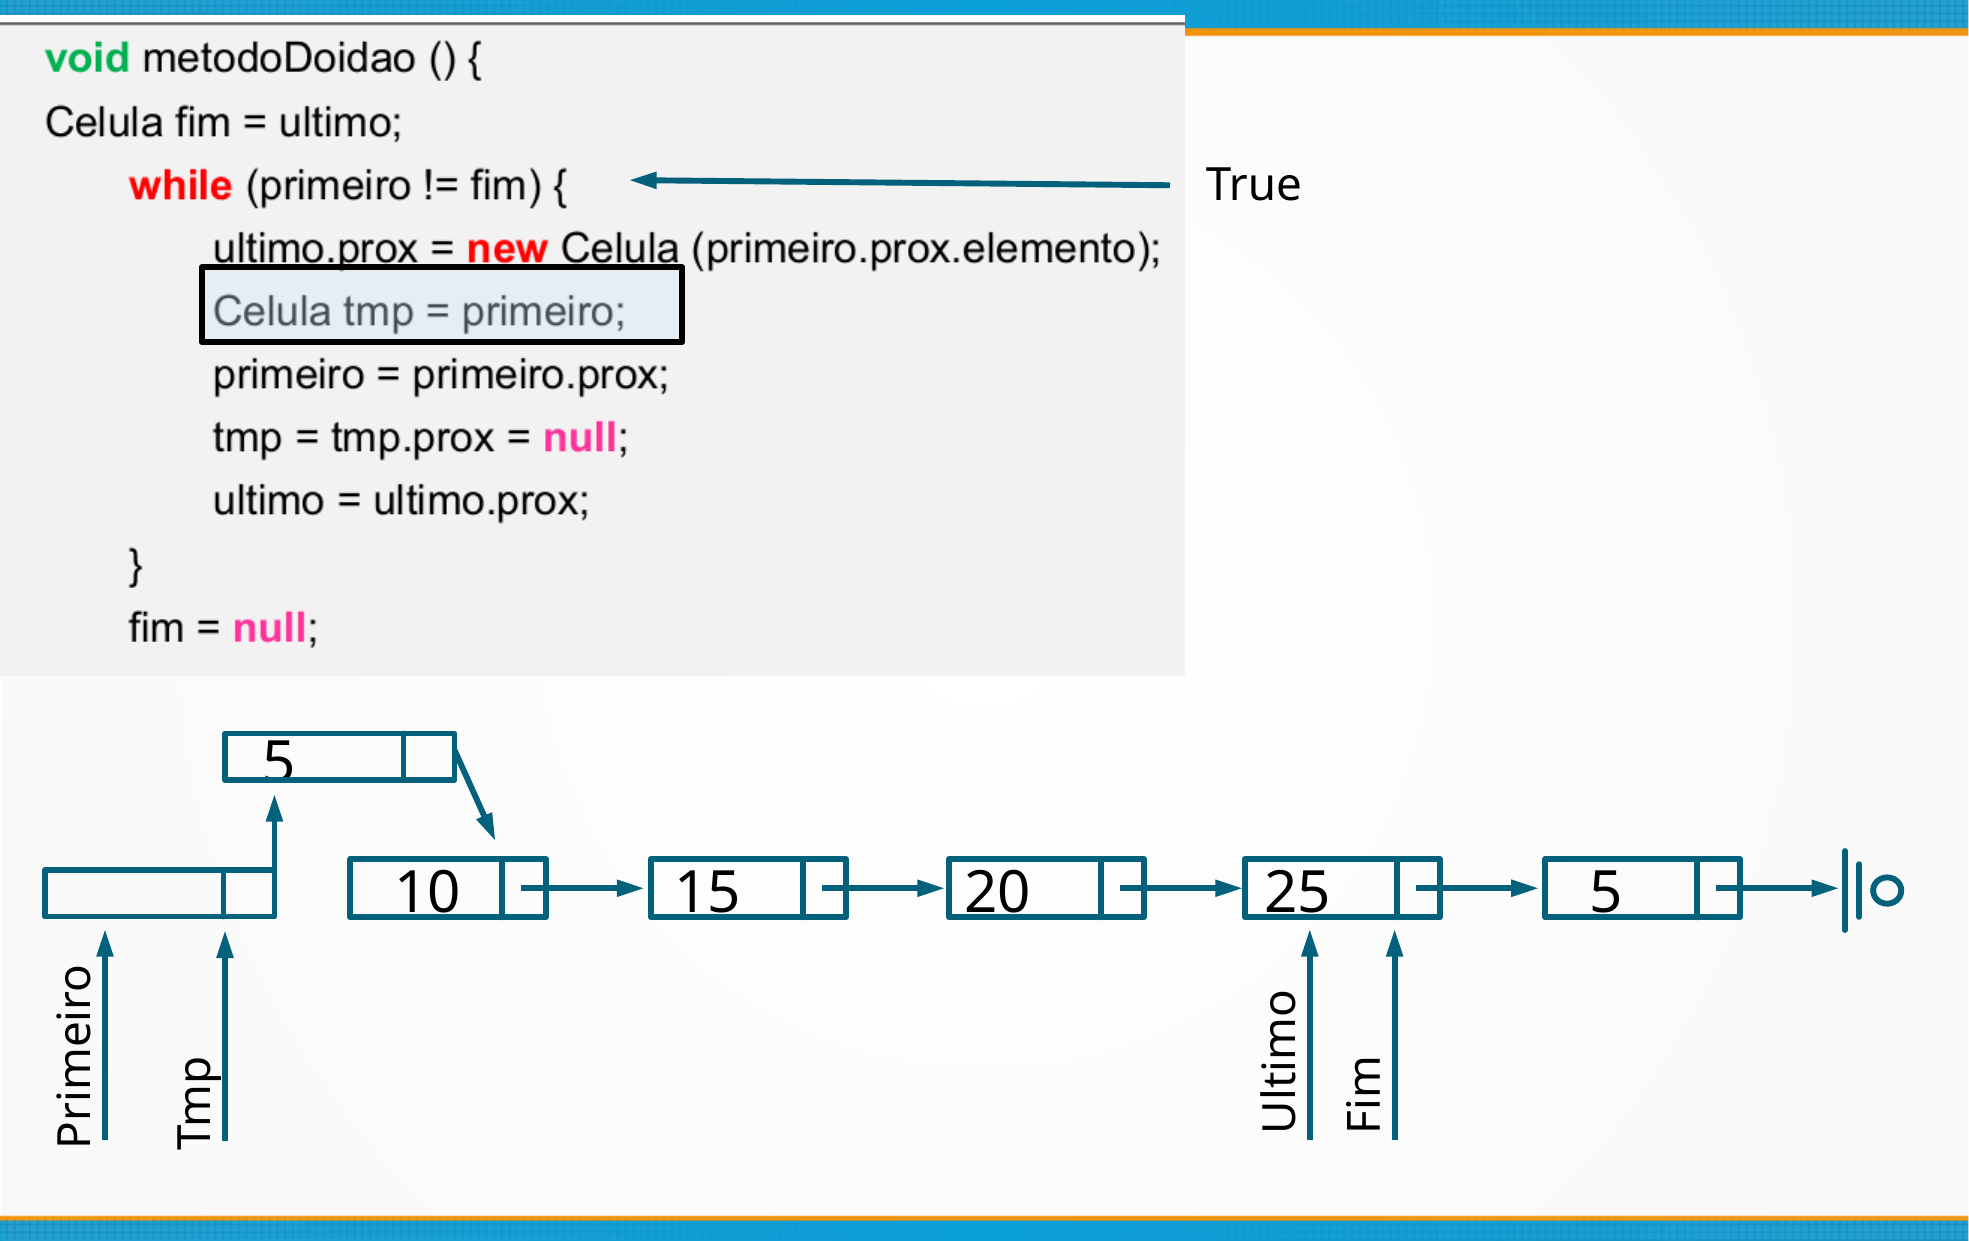

True
5
10
15
20
25
5
Primeiro
Ultimo
Fim
Tmp